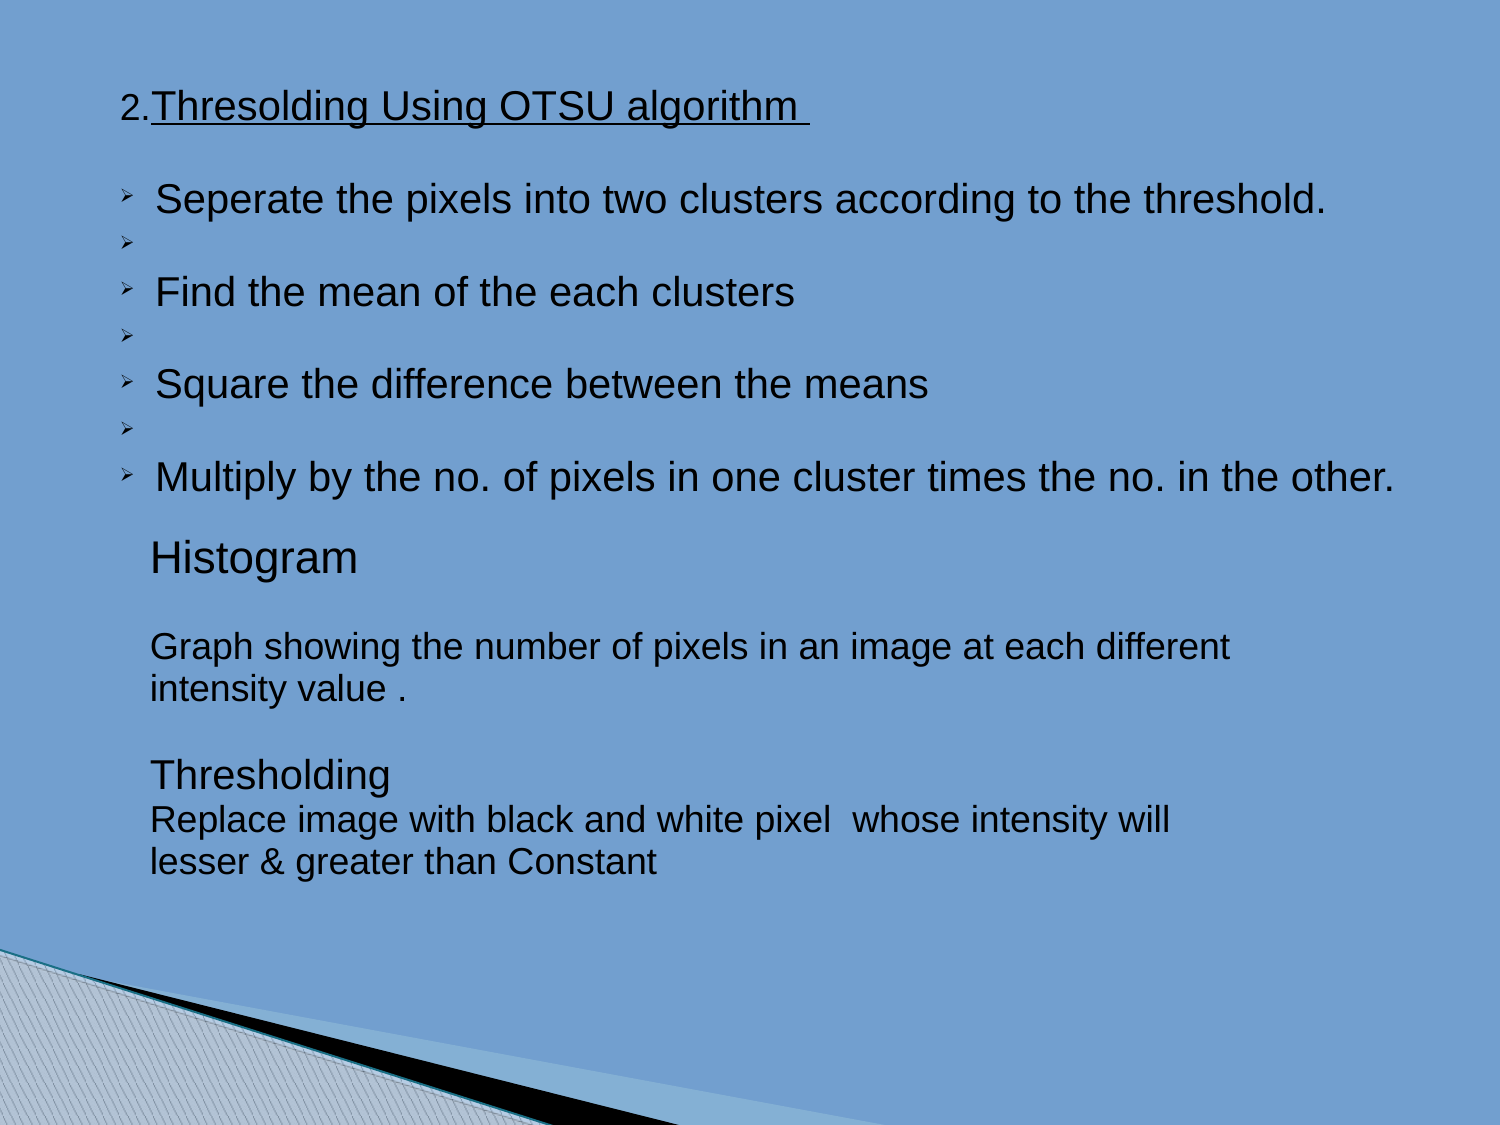

2.Thresolding Using OTSU algorithm
Seperate the pixels into two clusters according to the threshold.
Find the mean of the each clusters
Square the difference between the means
Multiply by the no. of pixels in one cluster times the no. in the other.
Histogram
Graph showing the number of pixels in an image at each different intensity value .
Thresholding
Replace image with black and white pixel whose intensity will lesser & greater than Constant